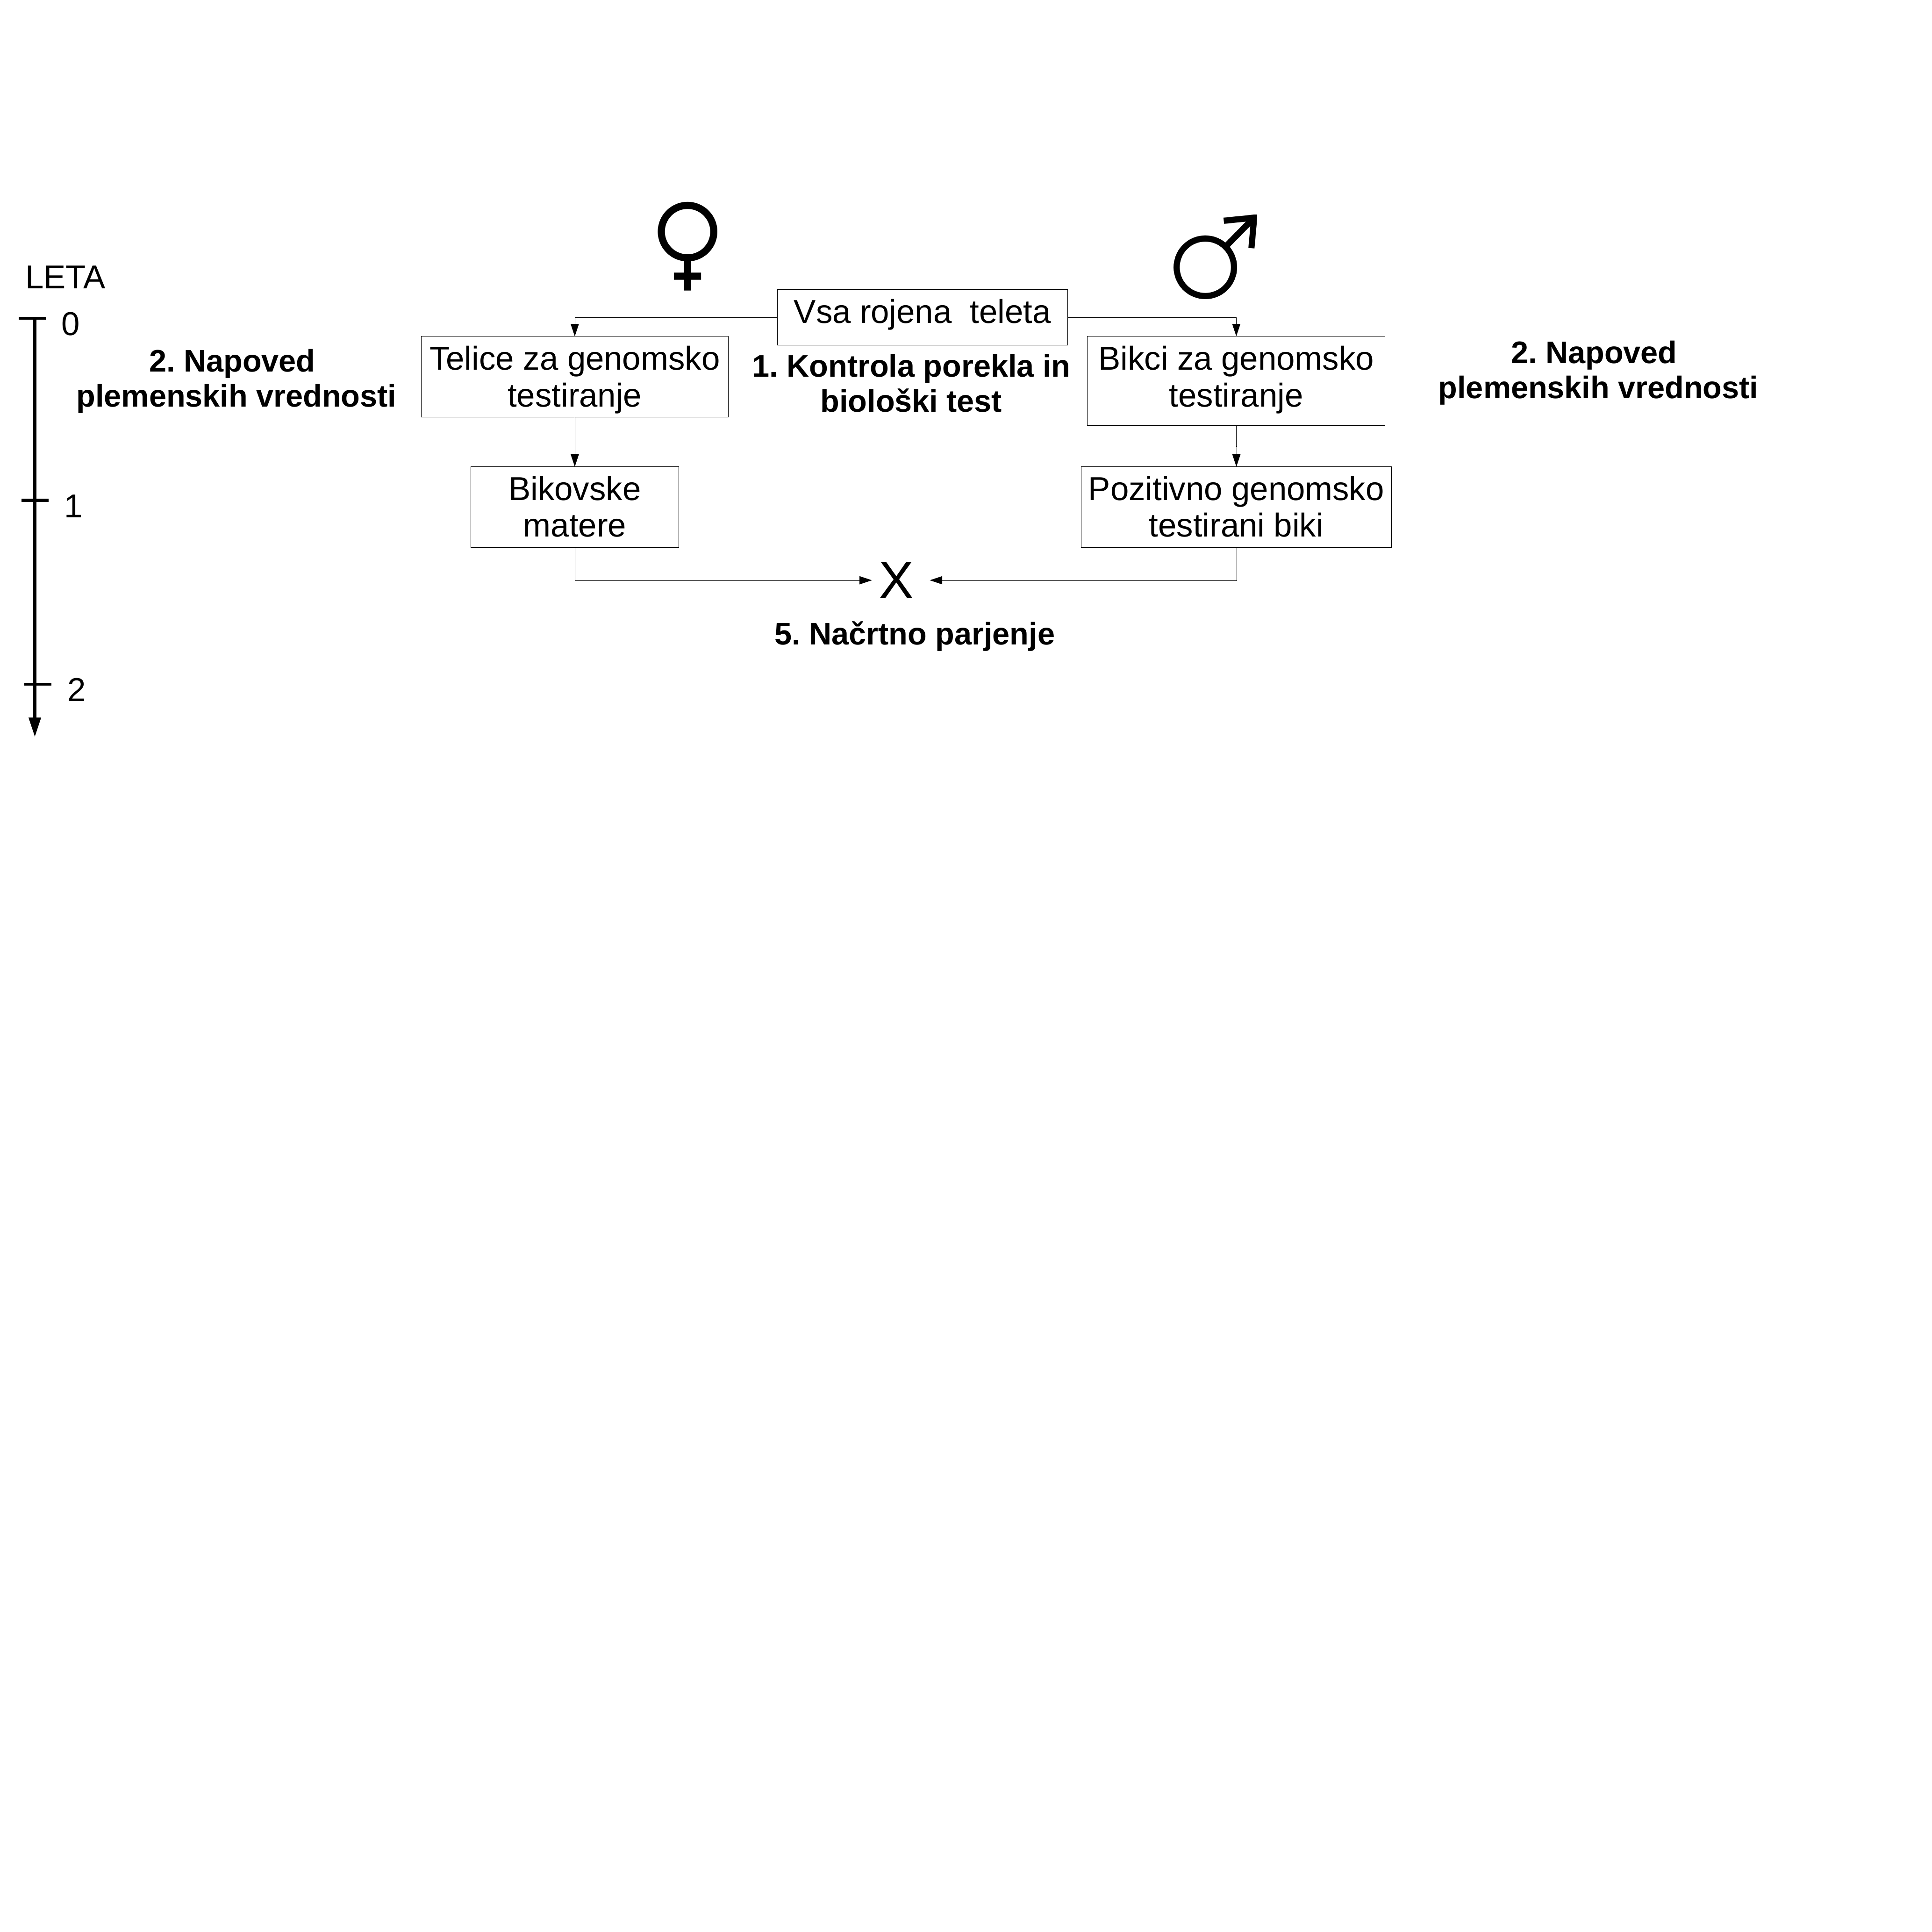

LETA
Vsa rojena teleta
0
2. Napoved
plemenskih vrednosti
Bikci za genomsko testiranje
Telice za genomsko testiranje
2. Napoved
plemenskih vrednosti
1. Kontrola porekla in biološki test
Bikovske matere
Pozitivno genomsko testirani biki
1
X
5. Načrtno parjenje
2